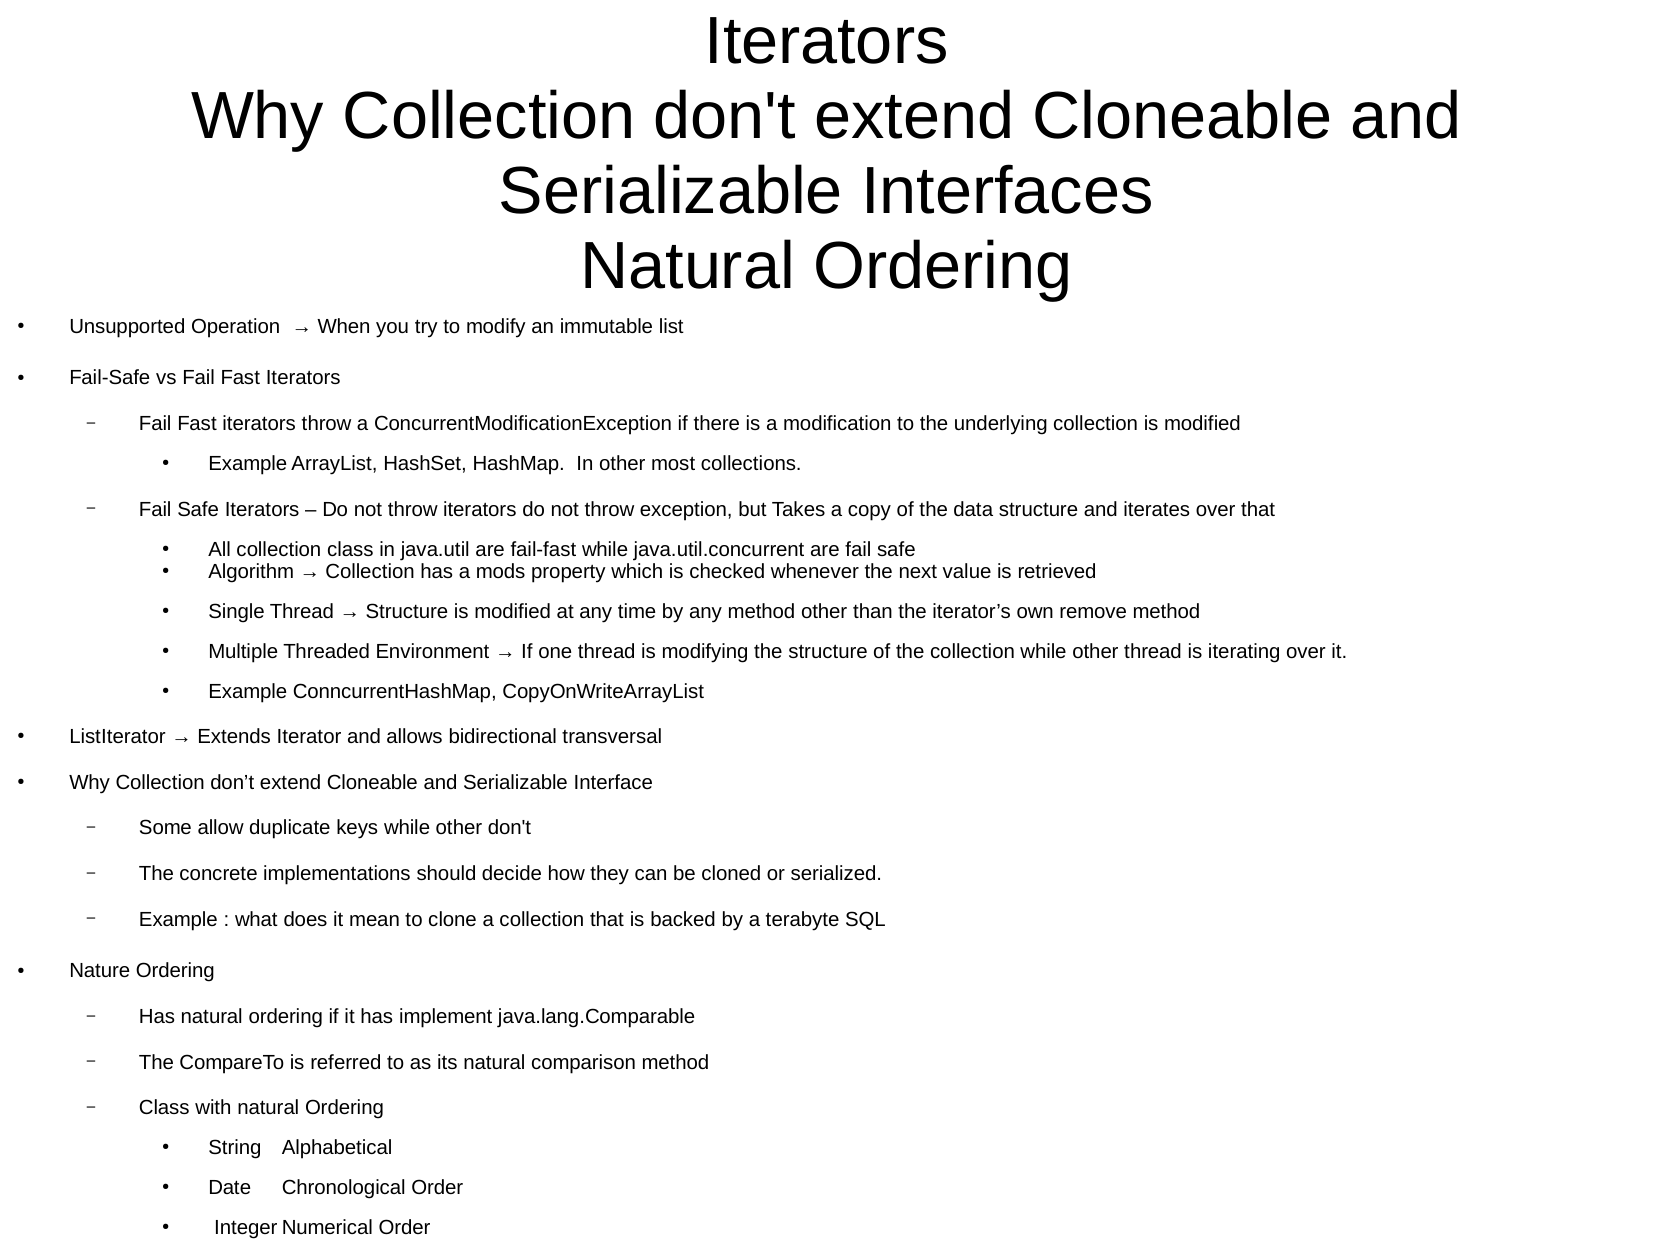

# Iterators Why Collection don't extend Cloneable and Serializable Interfaces Natural Ordering
Unsupported Operation → When you try to modify an immutable list
Fail-Safe vs Fail Fast Iterators
Fail Fast iterators throw a ConcurrentModificationException if there is a modification to the underlying collection is modified
Example ArrayList, HashSet, HashMap. In other most collections.
Fail Safe Iterators – Do not throw iterators do not throw exception, but Takes a copy of the data structure and iterates over that
All collection class in java.util are fail-fast while java.util.concurrent are fail safe
Algorithm → Collection has a mods property which is checked whenever the next value is retrieved
Single Thread → Structure is modified at any time by any method other than the iterator’s own remove method
Multiple Threaded Environment → If one thread is modifying the structure of the collection while other thread is iterating over it.
Example ConncurrentHashMap, CopyOnWriteArrayList
ListIterator → Extends Iterator and allows bidirectional transversal
Why Collection don’t extend Cloneable and Serializable Interface
Some allow duplicate keys while other don't
The concrete implementations should decide how they can be cloned or serialized.
Example : what does it mean to clone a collection that is backed by a terabyte SQL
Nature Ordering
Has natural ordering if it has implement java.lang.Comparable
The CompareTo is referred to as its natural comparison method
Class with natural Ordering
String		Alphabetical
Date		Chronological Order
 Integer		Numerical Order